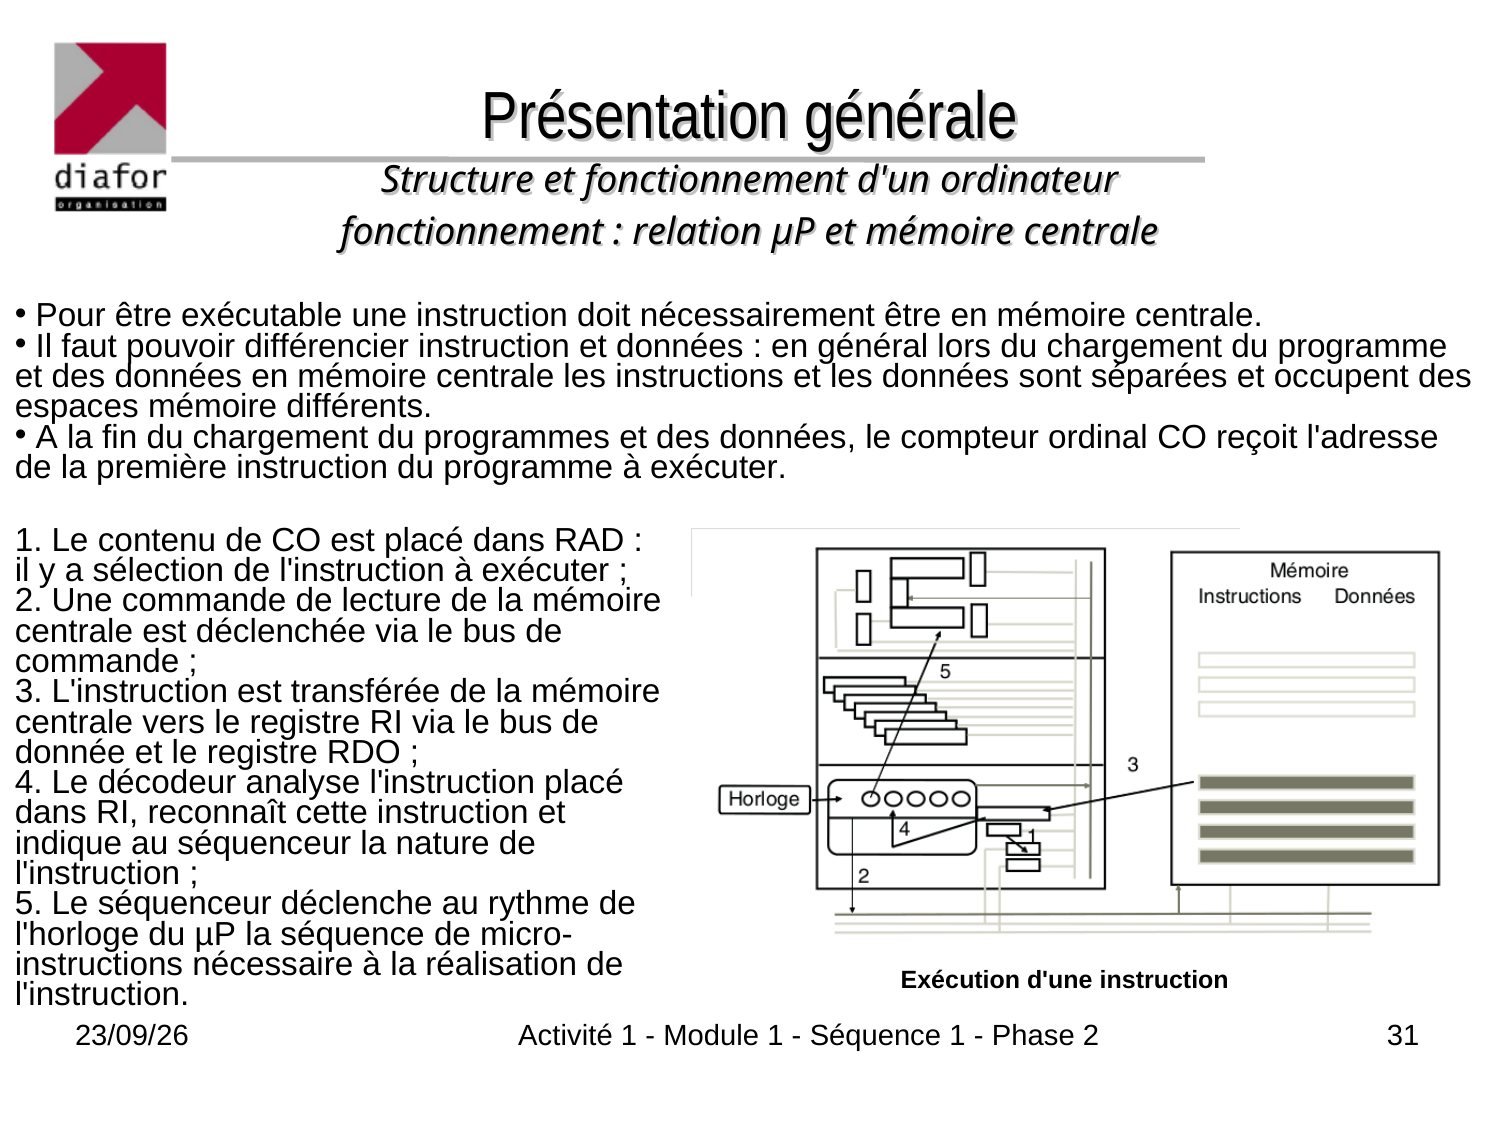

# Présentation générale Structure et fonctionnement d'un ordinateur fonctionnement : relation µP et mémoire centrale
 Pour être exécutable une instruction doit nécessairement être en mémoire centrale.
 Il faut pouvoir différencier instruction et données : en général lors du chargement du programme et des données en mémoire centrale les instructions et les données sont séparées et occupent des espaces mémoire différents.
 A la fin du chargement du programmes et des données, le compteur ordinal CO reçoit l'adresse de la première instruction du programme à exécuter.
 Le contenu de CO est placé dans RAD : il y a sélection de l'instruction à exécuter ;
 Une commande de lecture de la mémoire centrale est déclenchée via le bus de commande ;
 L'instruction est transférée de la mémoire centrale vers le registre RI via le bus de donnée et le registre RDO ;
 Le décodeur analyse l'instruction placé dans RI, reconnaît cette instruction et indique au séquenceur la nature de l'instruction ;
 Le séquenceur déclenche au rythme de l'horloge du µP la séquence de micro-instructions nécessaire à la réalisation de l'instruction.
Exécution d'une instruction
Activité 1 - Module 1 - Séquence 1 - Phase 2
31